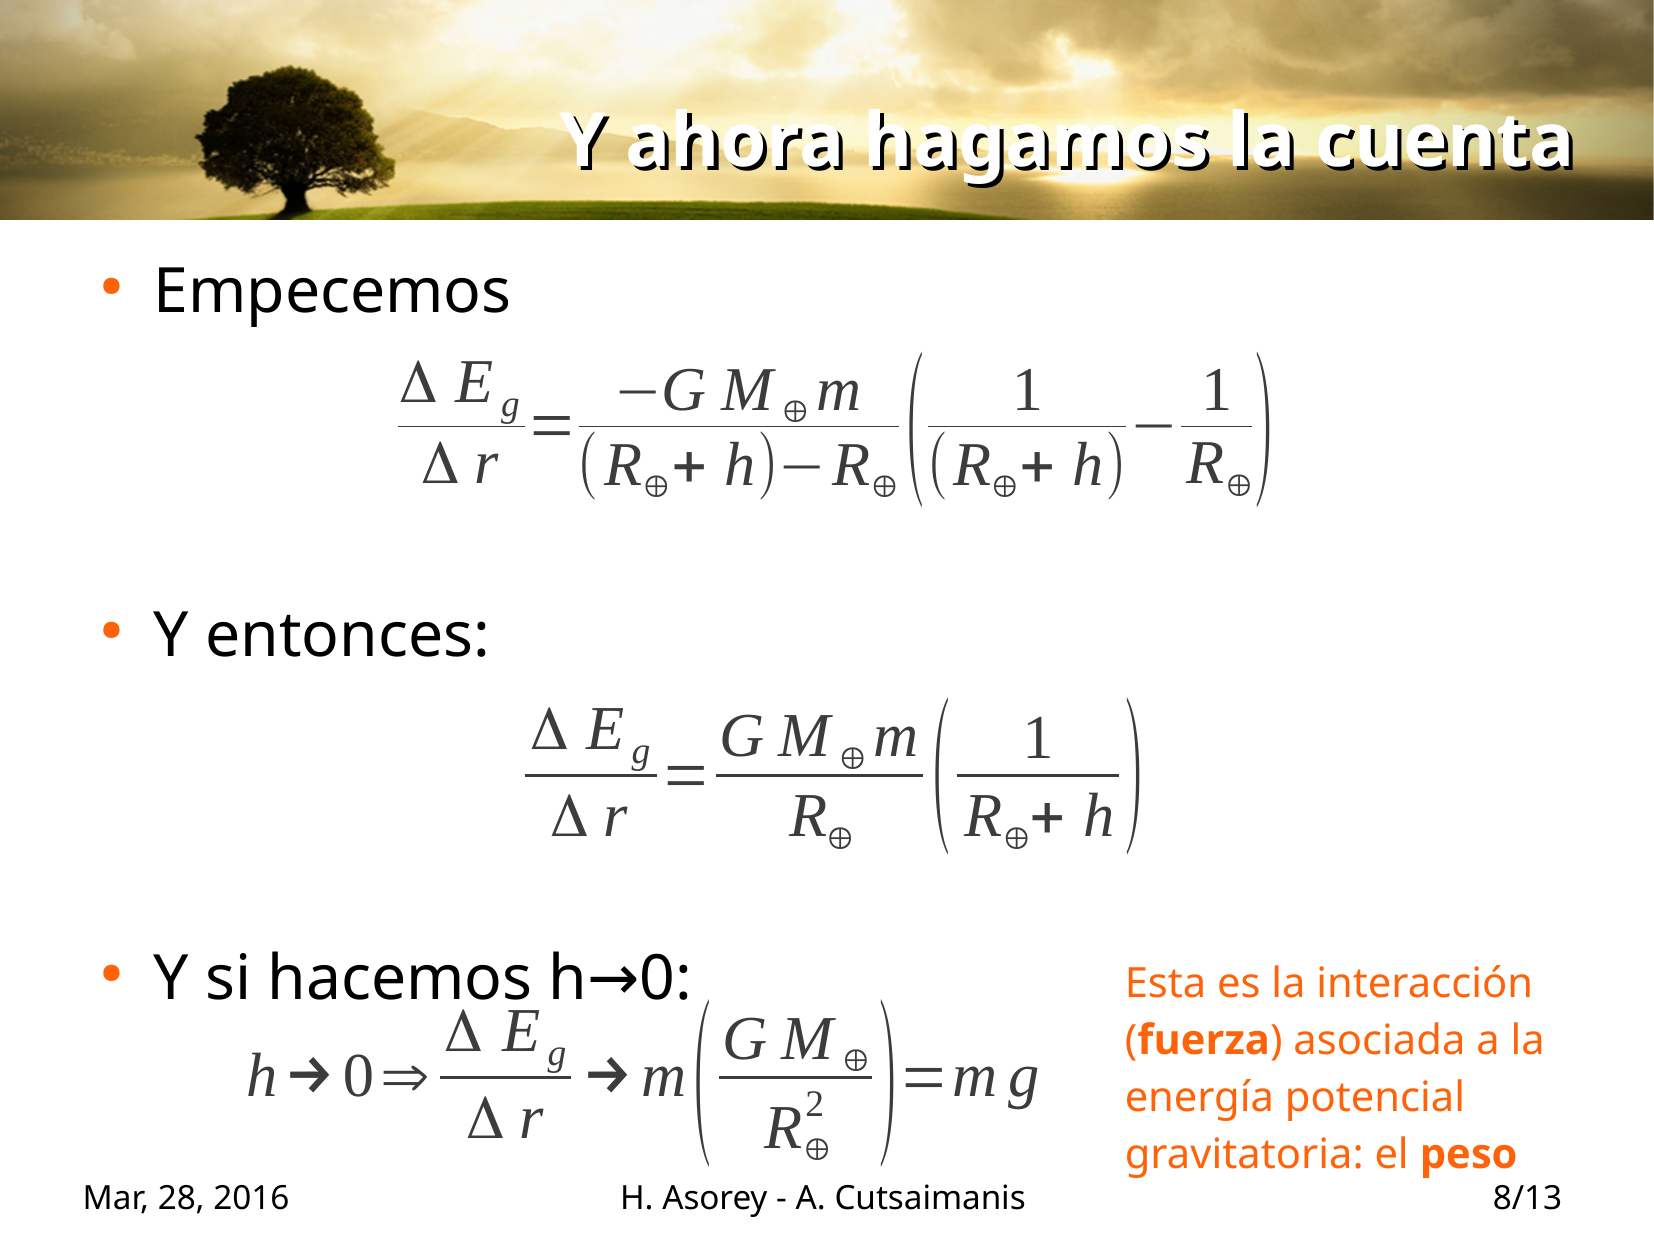

# Y ahora hagamos la cuenta
Empecemos
Y entonces:
Y si hacemos h→0:
Esta es la interacción (fuerza) asociada a la energía potencial gravitatoria: el peso
Mar, 28, 2016
H. Asorey - A. Cutsaimanis
8